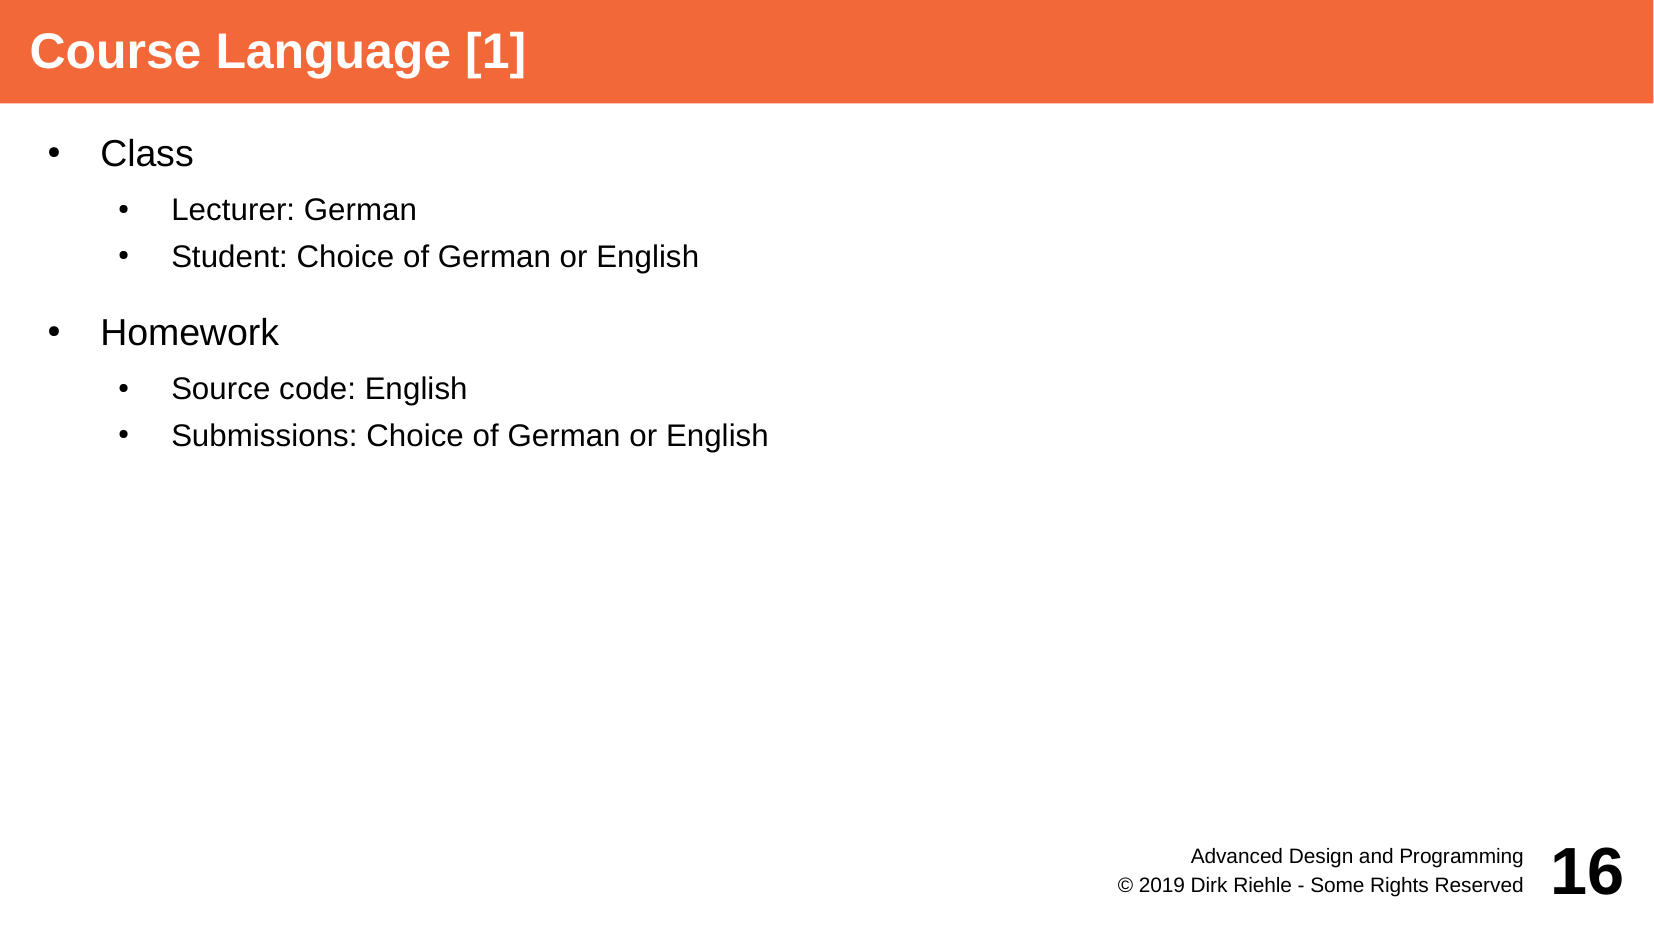

# Course Language [1]
Class
Lecturer: German
Student: Choice of German or English
Homework
Source code: English
Submissions: Choice of German or English
Advanced Design and Programming
16
© 2019 Dirk Riehle - Some Rights Reserved
[1]	See http://osr.cs.fau.de/2012/03/10/english-or-german-deutsch-oder-englisch/